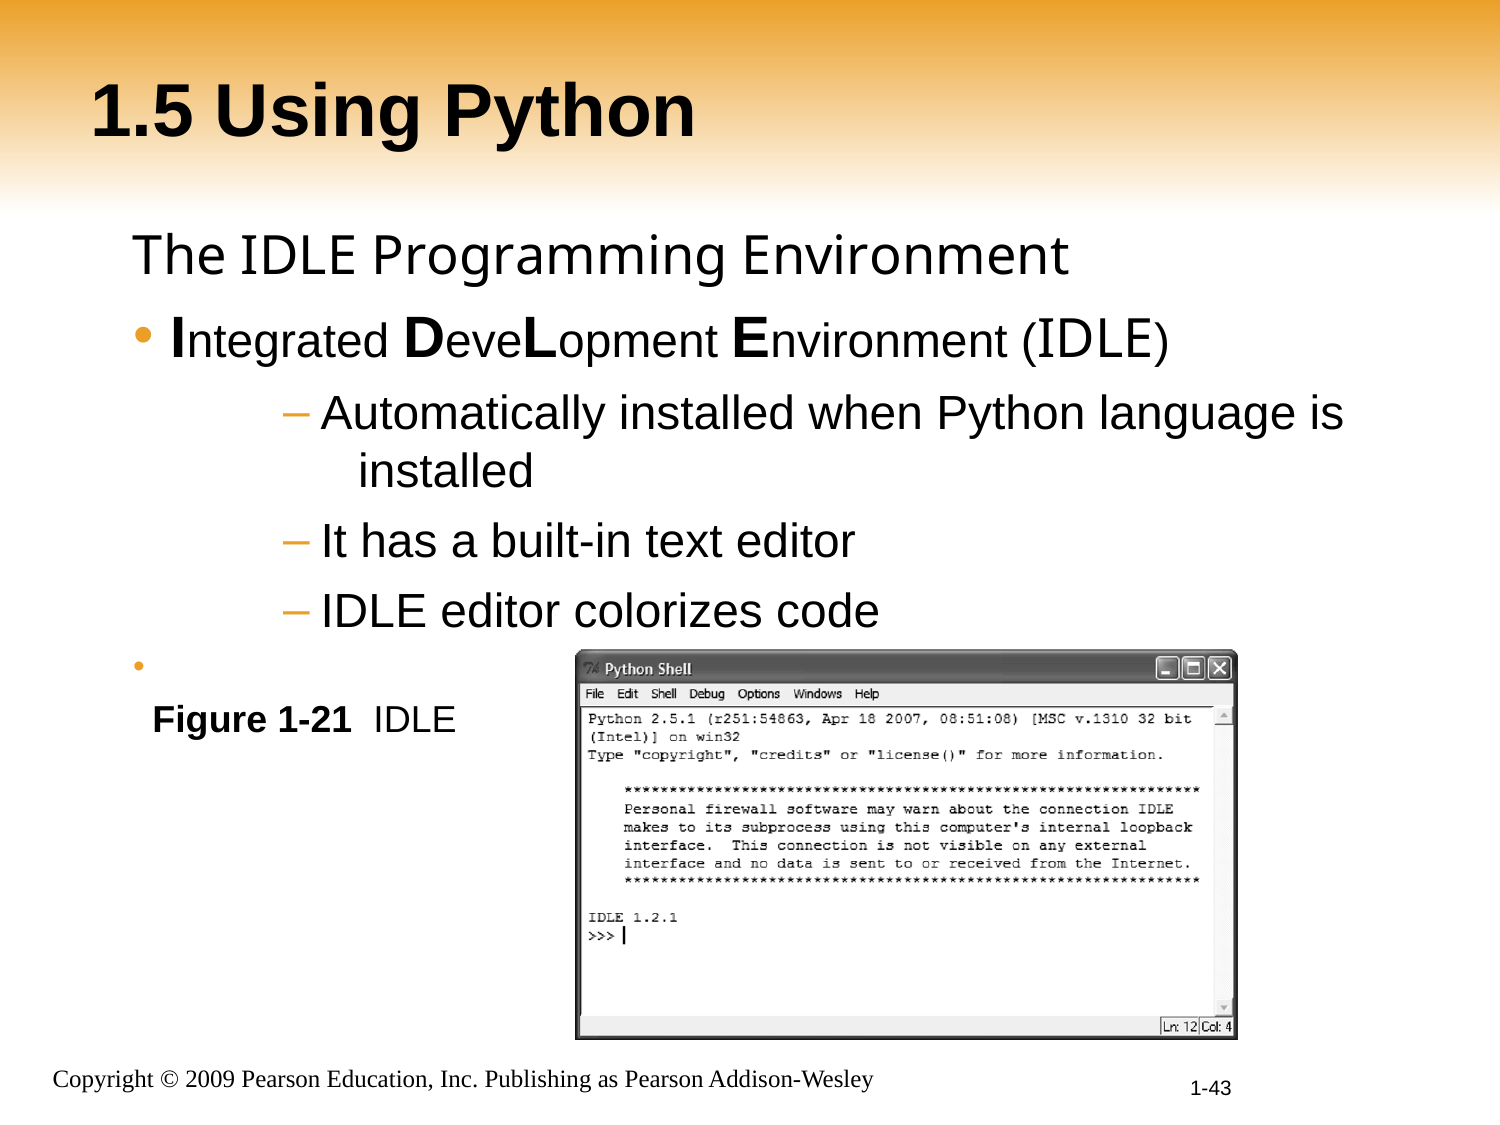

# 1.5 Using Python
The IDLE Programming Environment
Integrated DeveLopment Environment (IDLE)
Automatically installed when Python language is installed
It has a built-in text editor
IDLE editor colorizes code
Figure 1-21 IDLE